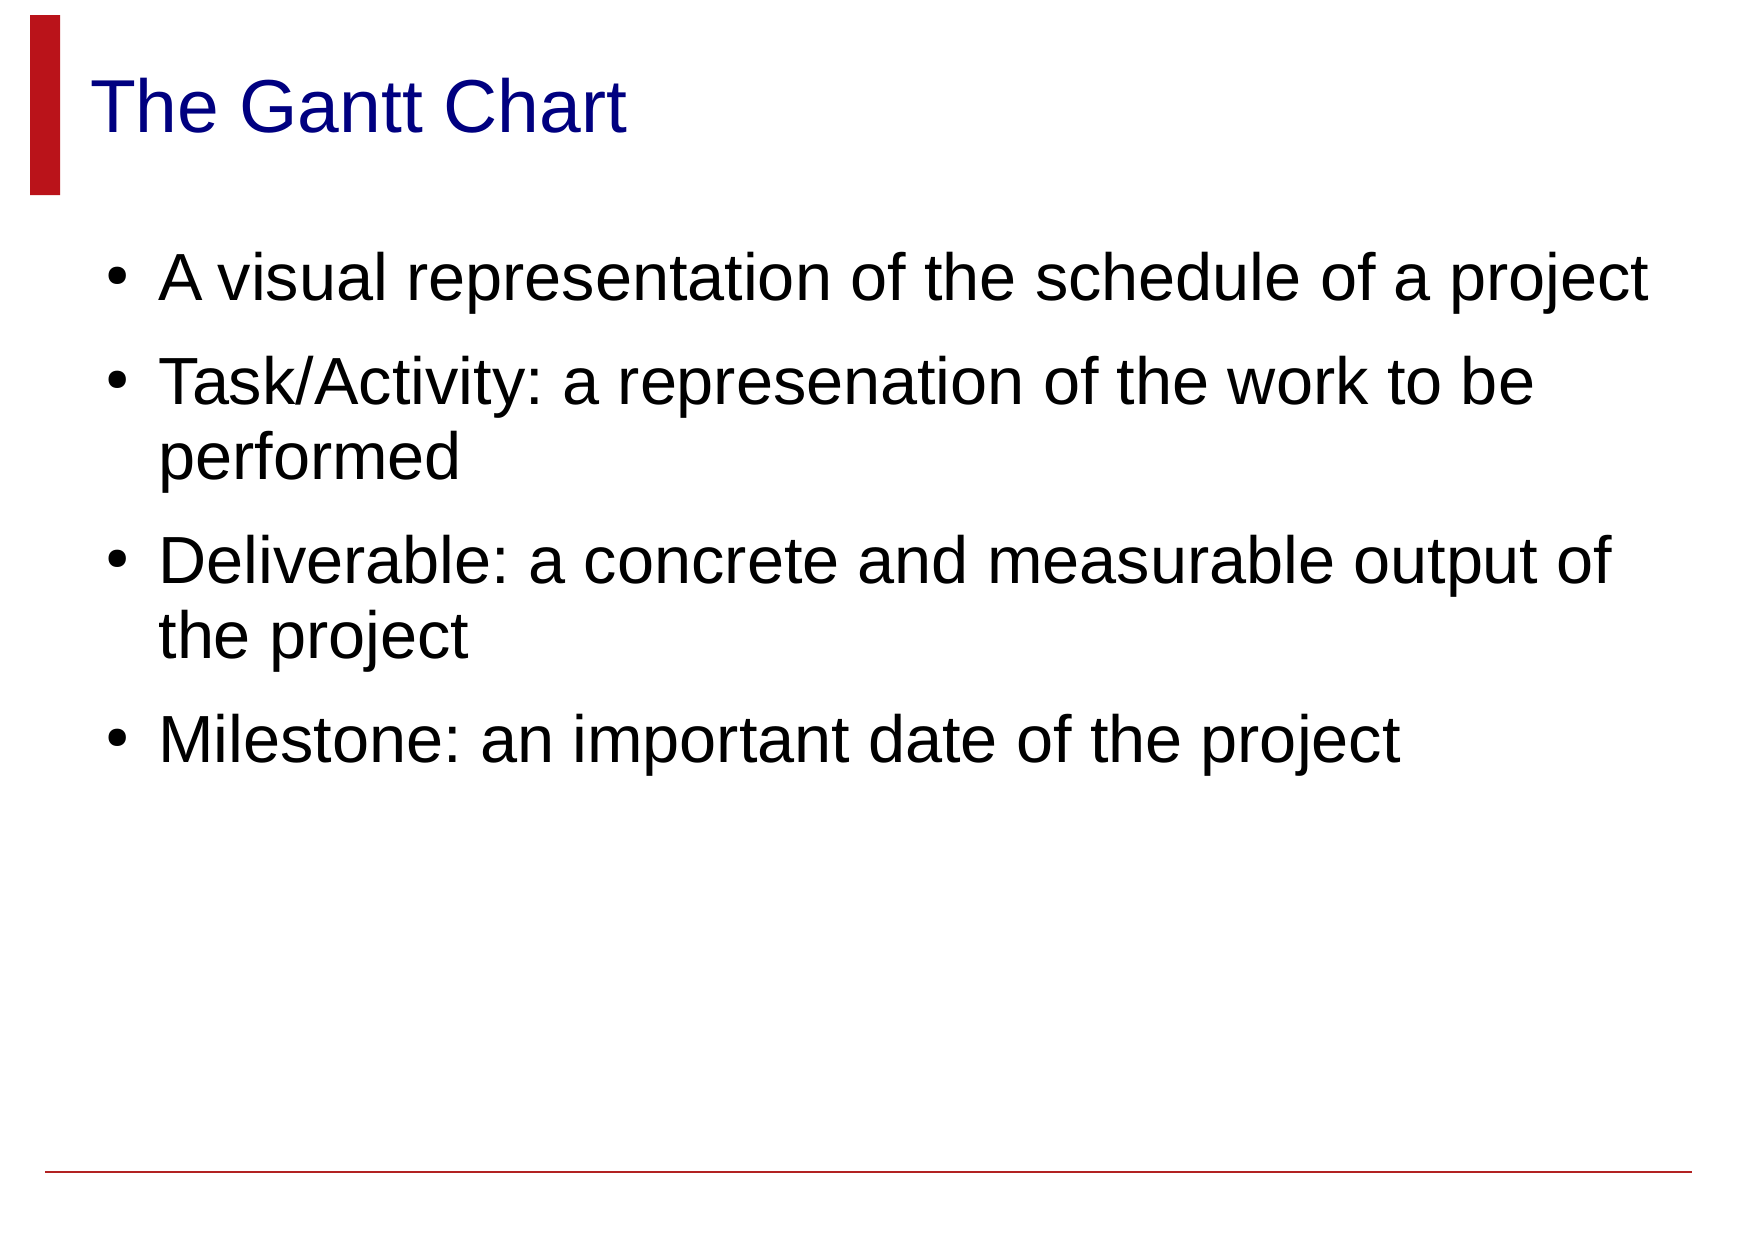

# The Gantt Chart
A visual representation of the schedule of a project
Task/Activity: a represenation of the work to be performed
Deliverable: a concrete and measurable output of the project
Milestone: an important date of the project